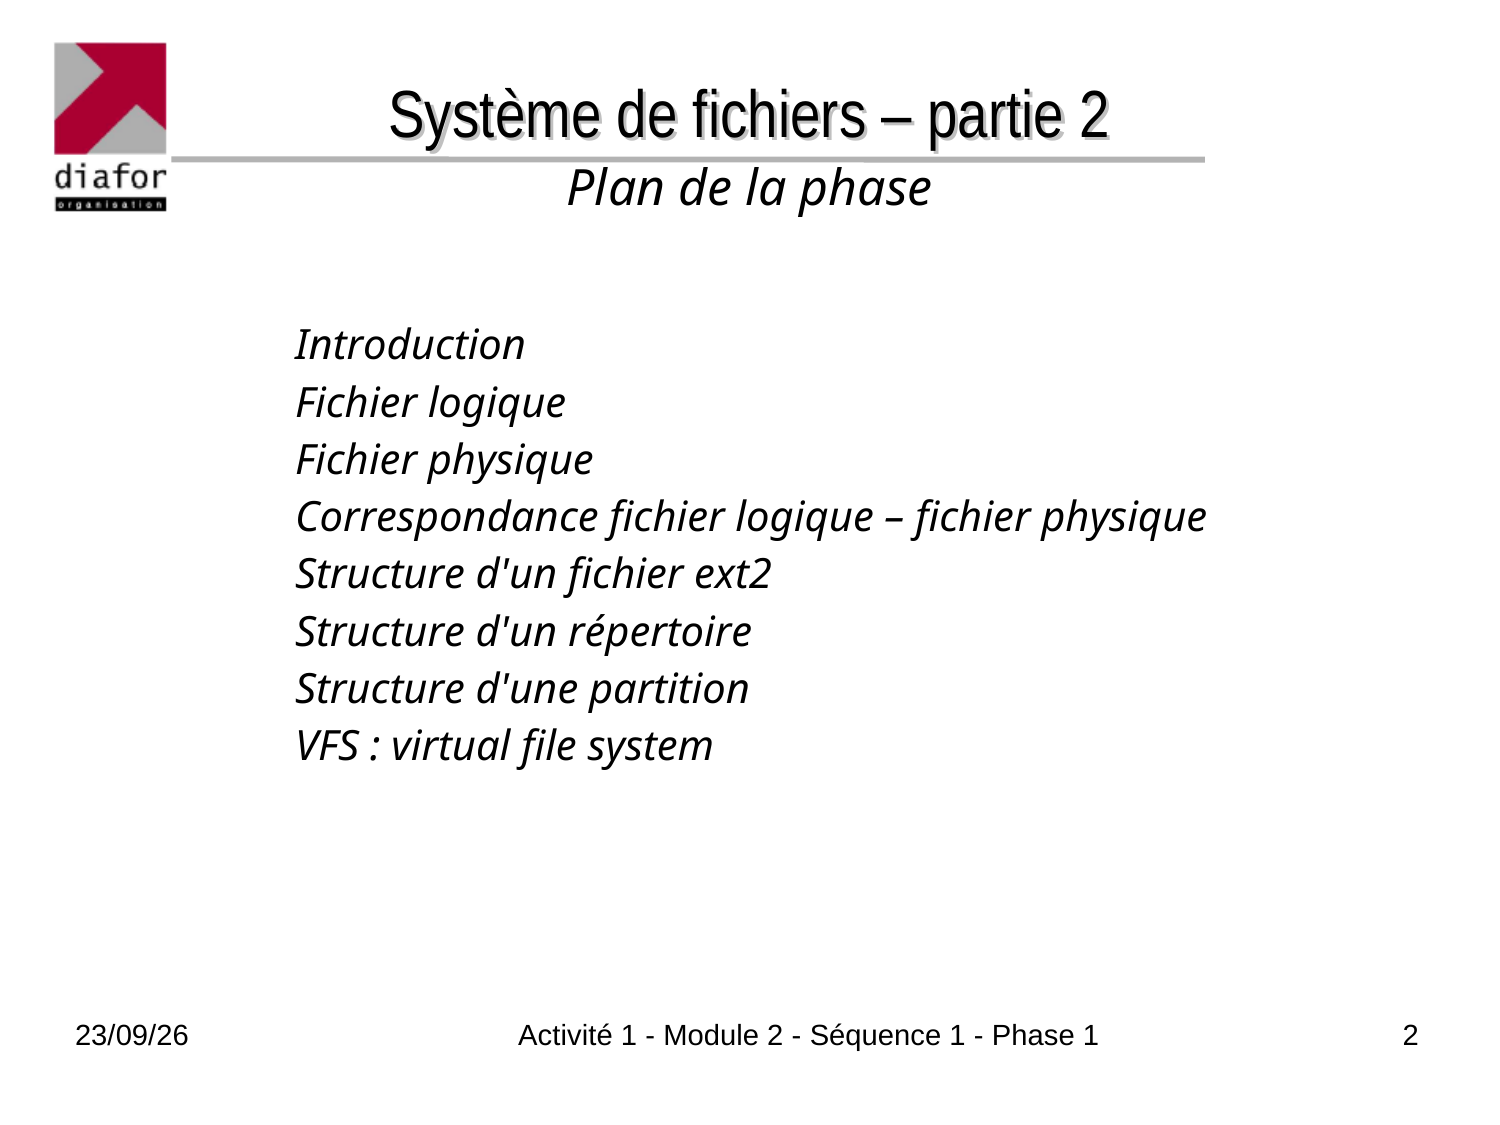

# Système de fichiers – partie 2 Plan de la phase
Introduction
Fichier logique
Fichier physique
Correspondance fichier logique – fichier physique
Structure d'un fichier ext2
Structure d'un répertoire
Structure d'une partition
VFS : virtual file system
Activité 1 - Module 2 - Séquence 1 - Phase 1
2